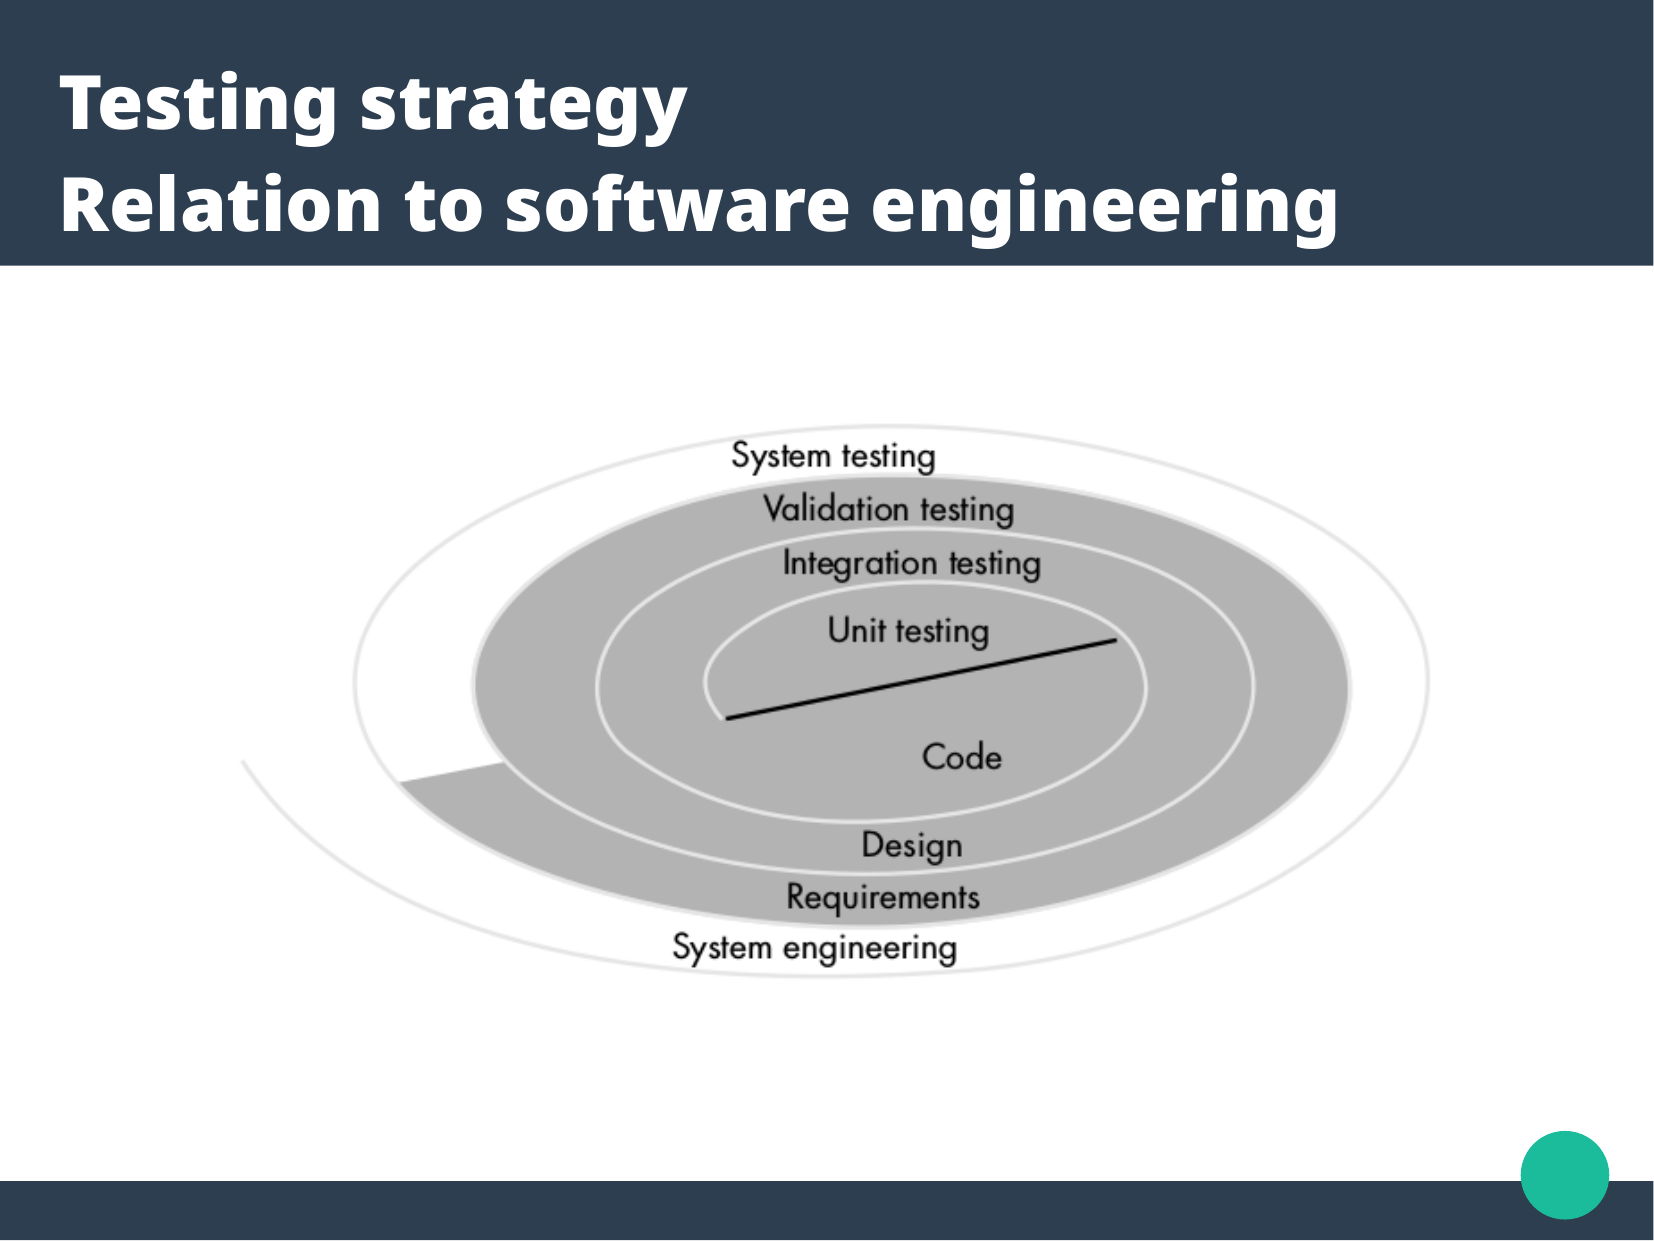

# Testing strategy Relation to software engineering